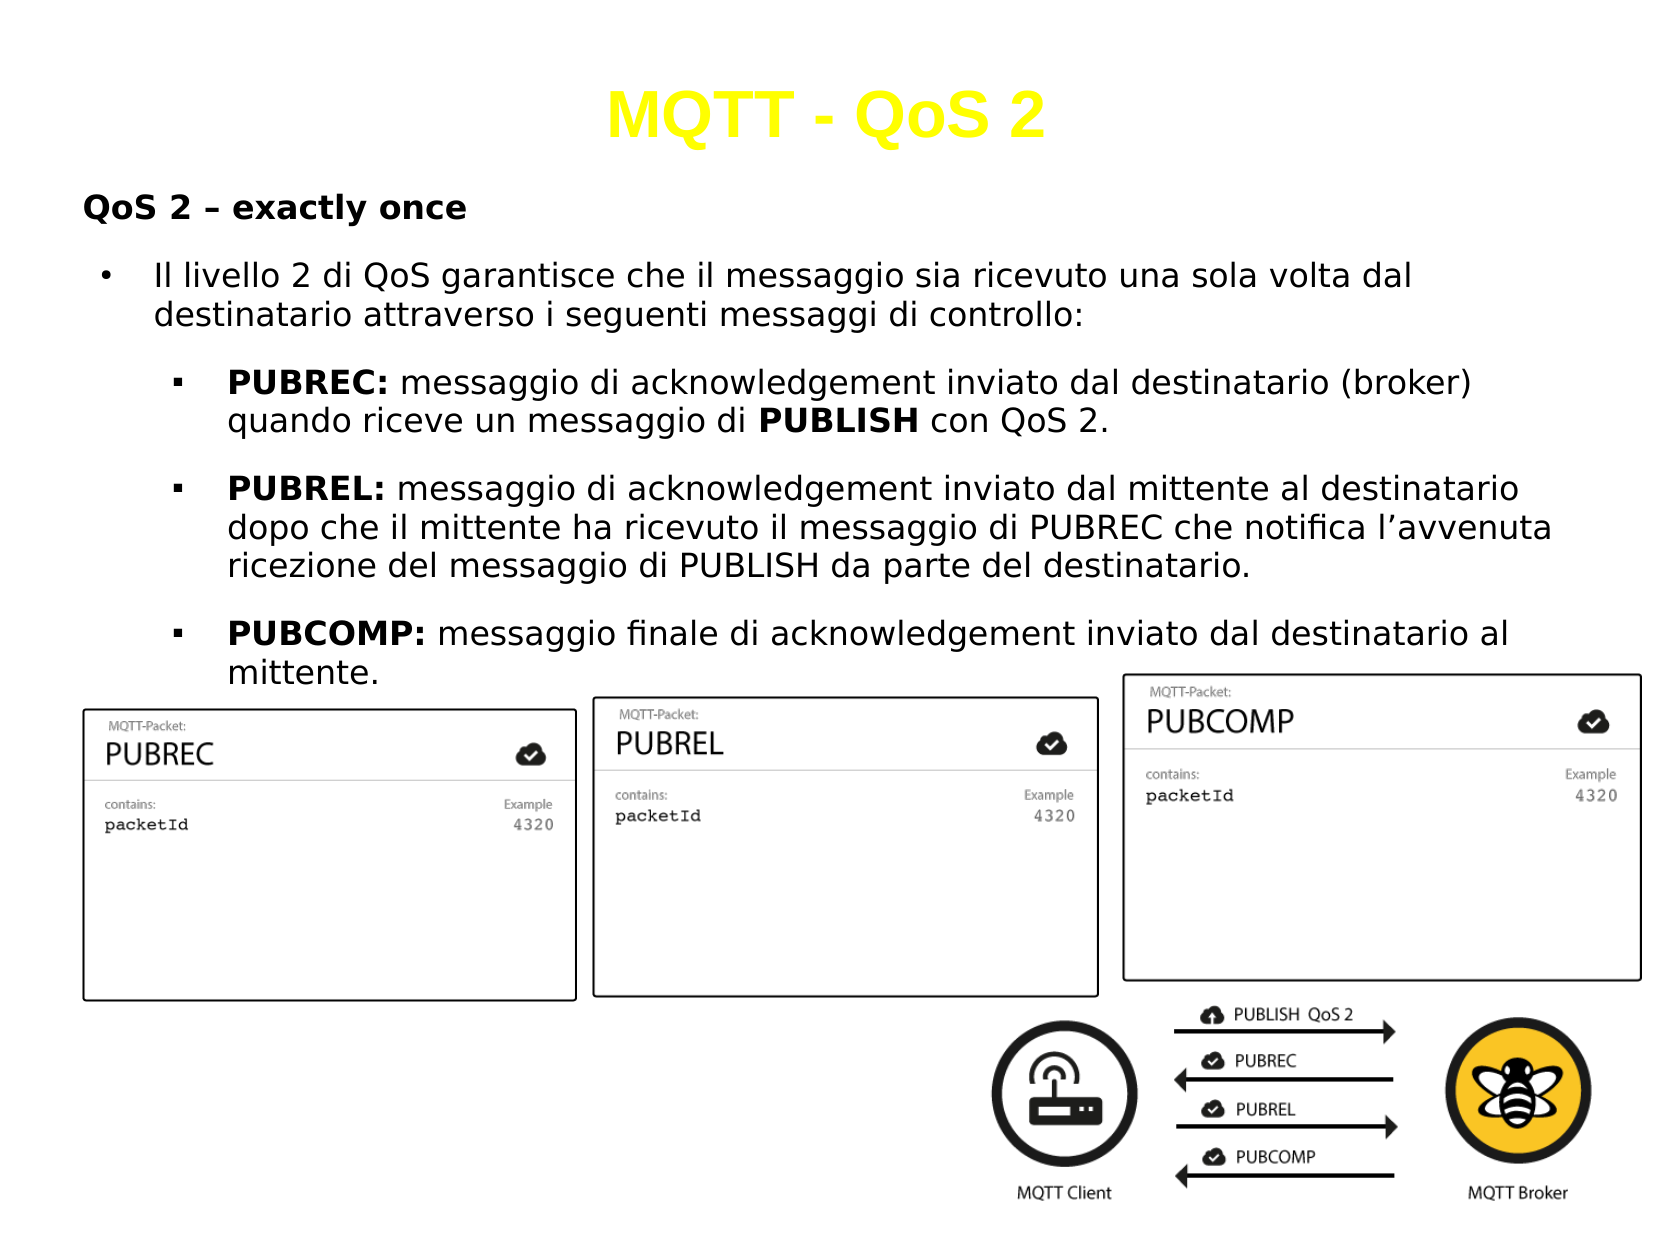

# MQTT - QoS 2
QoS 2 – exactly once
Il livello 2 di QoS garantisce che il messaggio sia ricevuto una sola volta dal destinatario attraverso i seguenti messaggi di controllo:
PUBREC: messaggio di acknowledgement inviato dal destinatario (broker) quando riceve un messaggio di PUBLISH con QoS 2.
PUBREL: messaggio di acknowledgement inviato dal mittente al destinatario dopo che il mittente ha ricevuto il messaggio di PUBREC che notifica l’avvenuta ricezione del messaggio di PUBLISH da parte del destinatario.
PUBCOMP: messaggio finale di acknowledgement inviato dal destinatario al mittente.